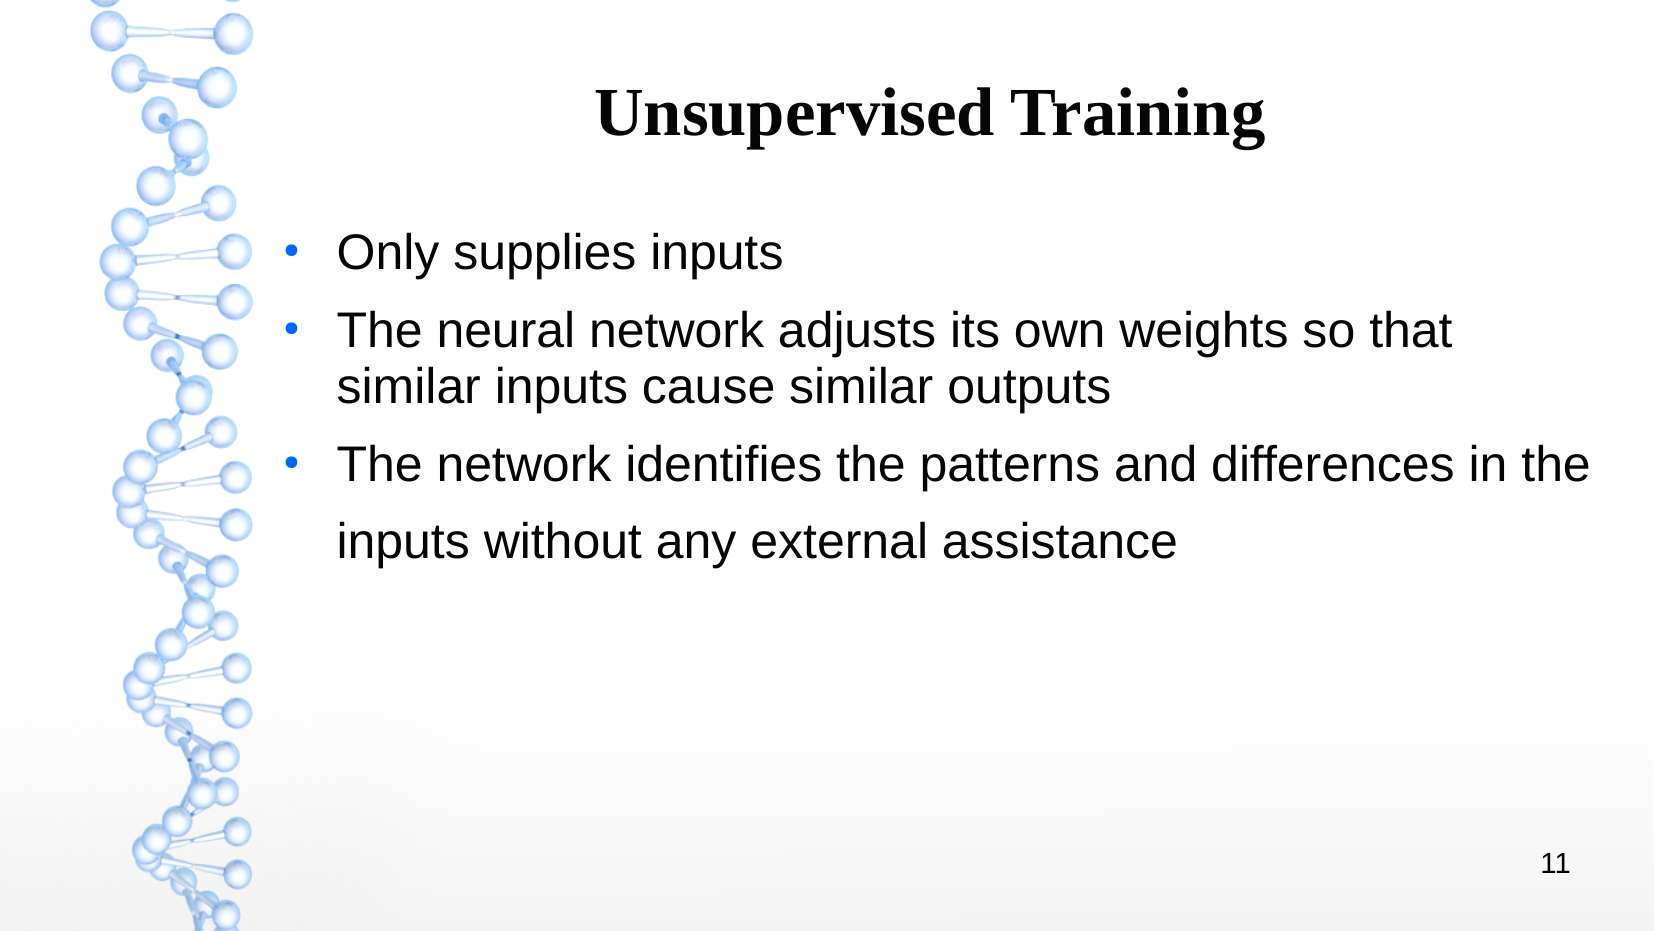

# Unsupervised Training
Only supplies inputs
The neural network adjusts its own weights so that similar inputs cause similar outputs
The network identifies the patterns and differences in the
inputs without any external assistance
11